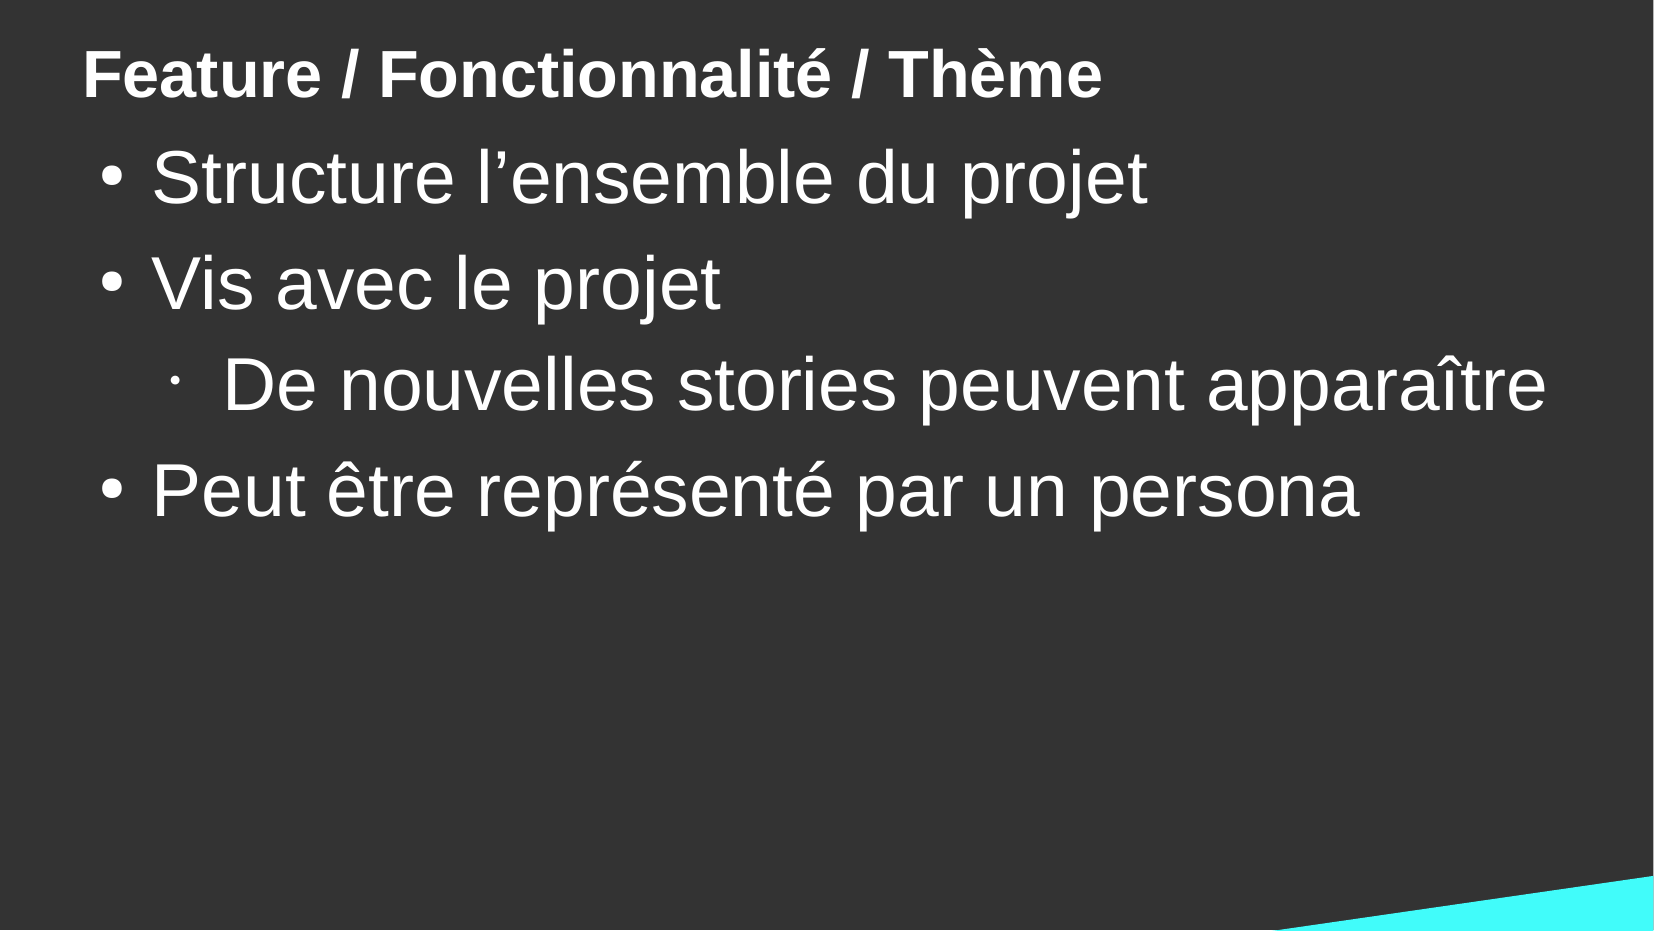

# Feature / Fonctionnalité / Thème
Structure l’ensemble du projet
Vis avec le projet
De nouvelles stories peuvent apparaître
Peut être représenté par un persona